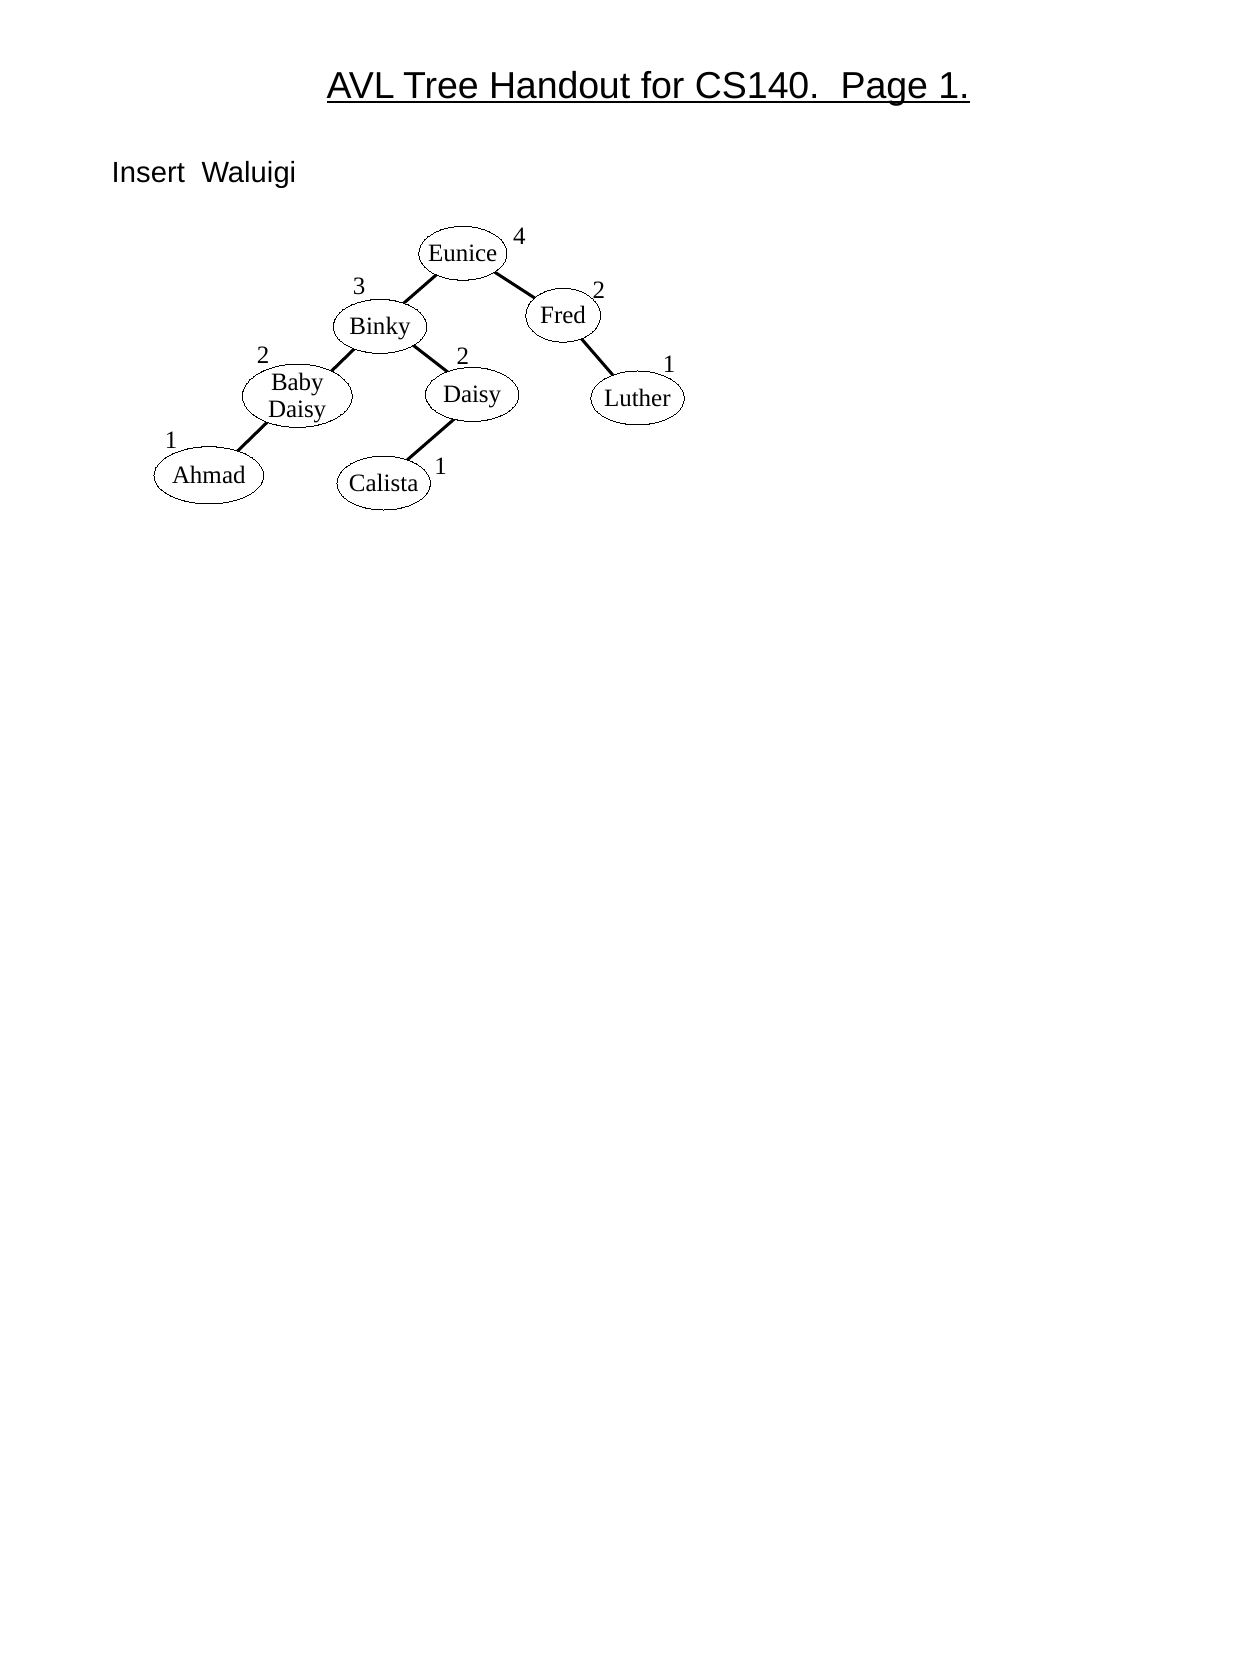

AVL Tree Handout for CS140. Page 1.
Insert Waluigi
4
Eunice
3
2
Fred
Binky
2
2
1
Baby
Daisy
Daisy
Luther
1
1
Ahmad
Calista